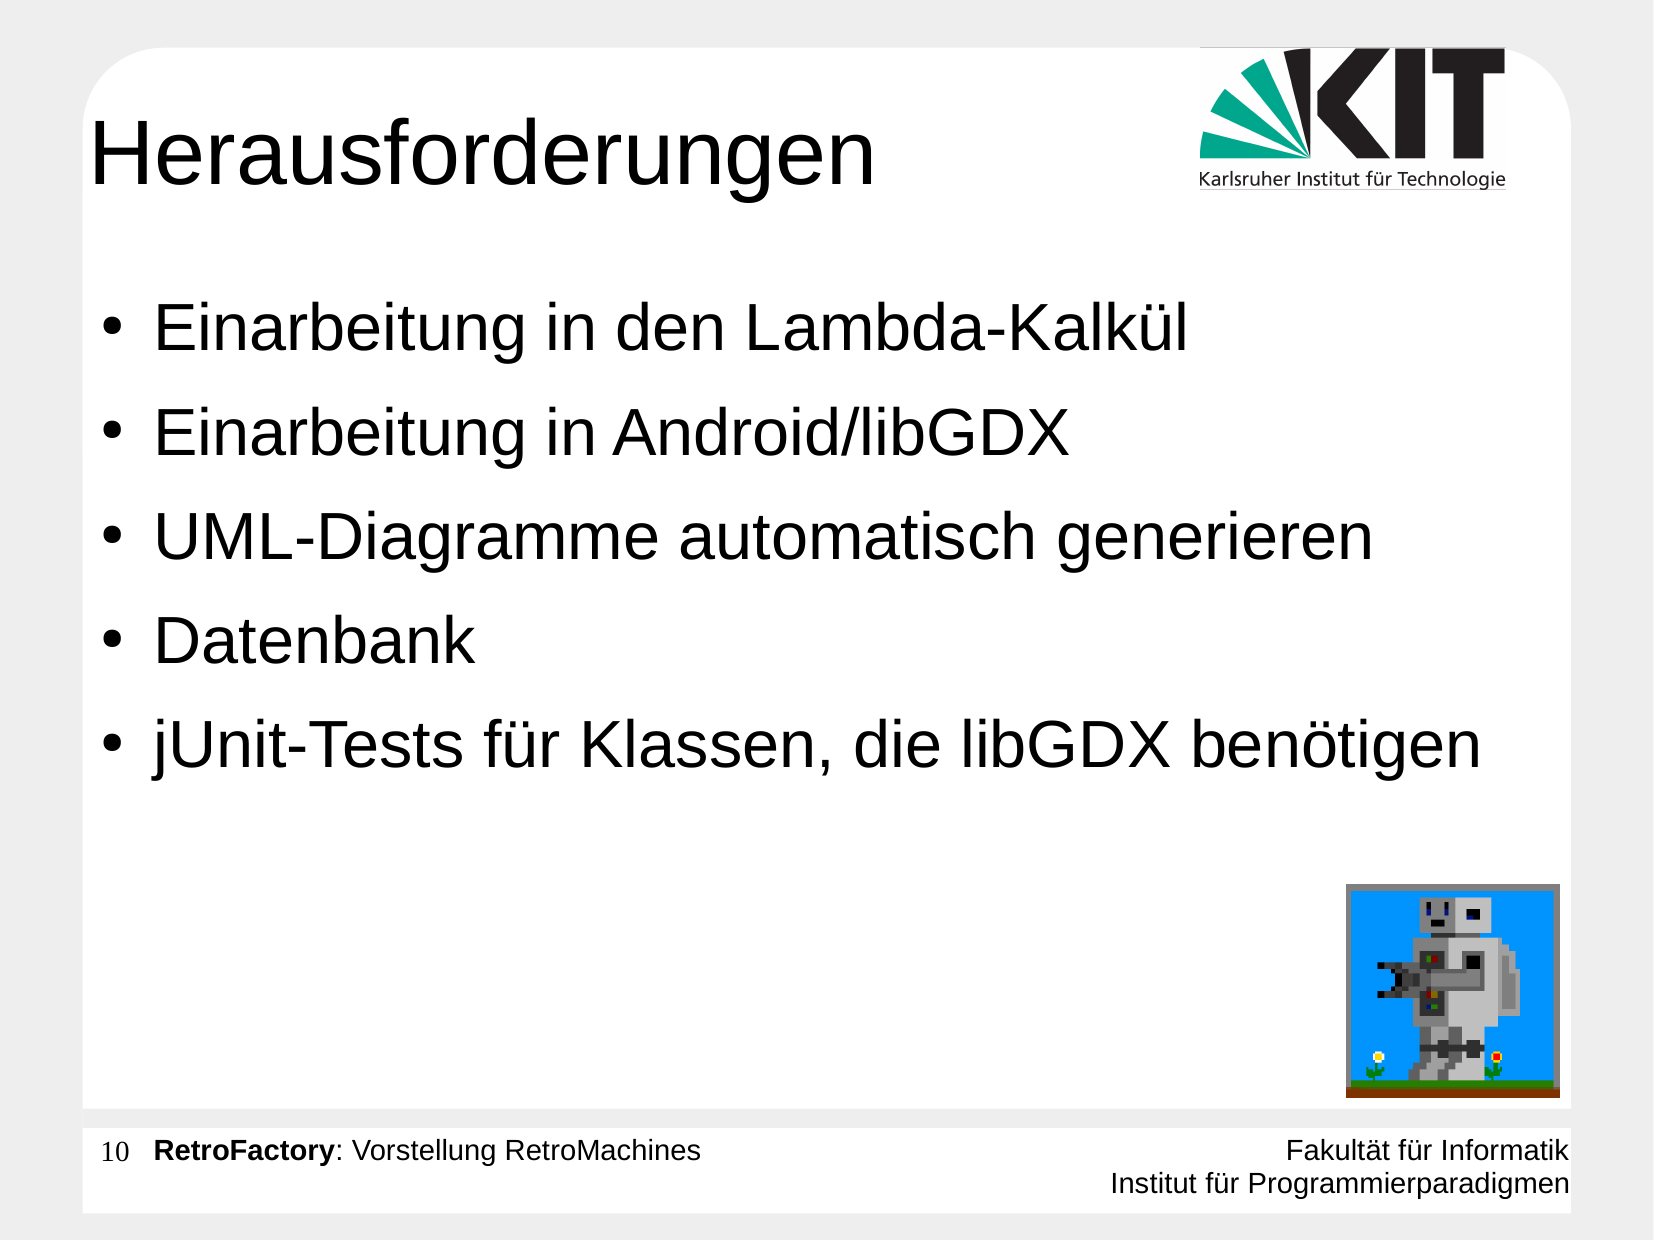

# Herausforderungen
Einarbeitung in den Lambda-Kalkül
Einarbeitung in Android/libGDX
UML-Diagramme automatisch generieren
Datenbank
jUnit-Tests für Klassen, die libGDX benötigen
10